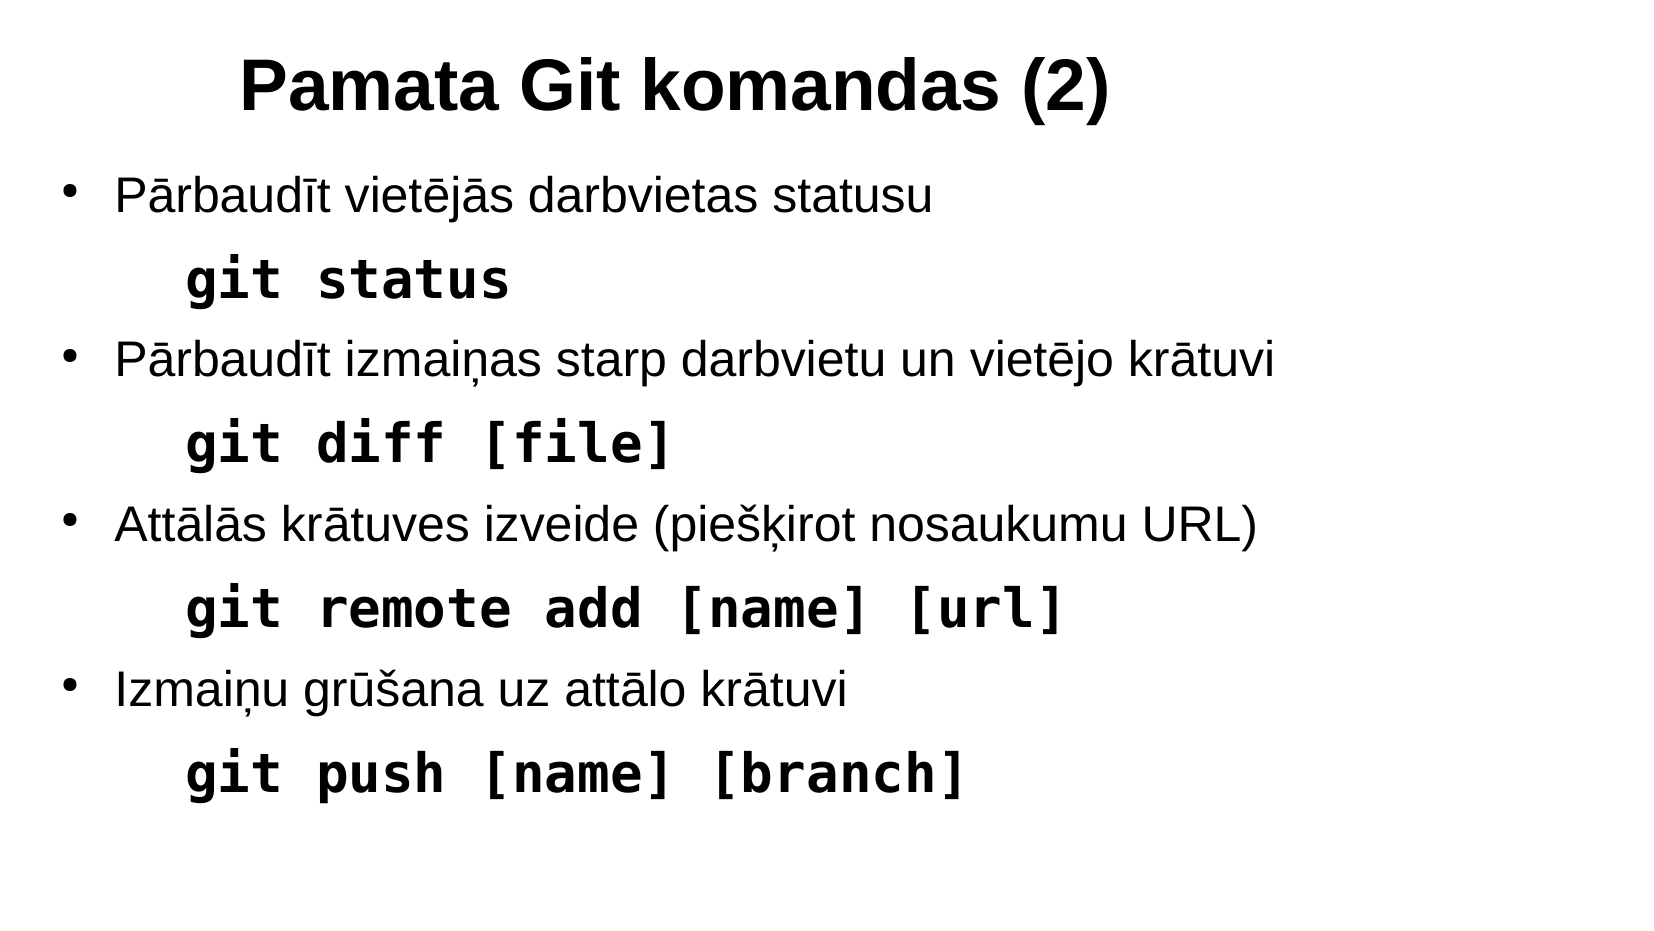

Pamata Git komandas (2)
# Pārbaudīt vietējās darbvietas statusu
git status
Pārbaudīt izmaiņas starp darbvietu un vietējo krātuvi
git diff [file]
Attālās krātuves izveide (piešķirot nosaukumu URL)
git remote add [name] [url]
Izmaiņu grūšana uz attālo krātuvi
git push [name] [branch]